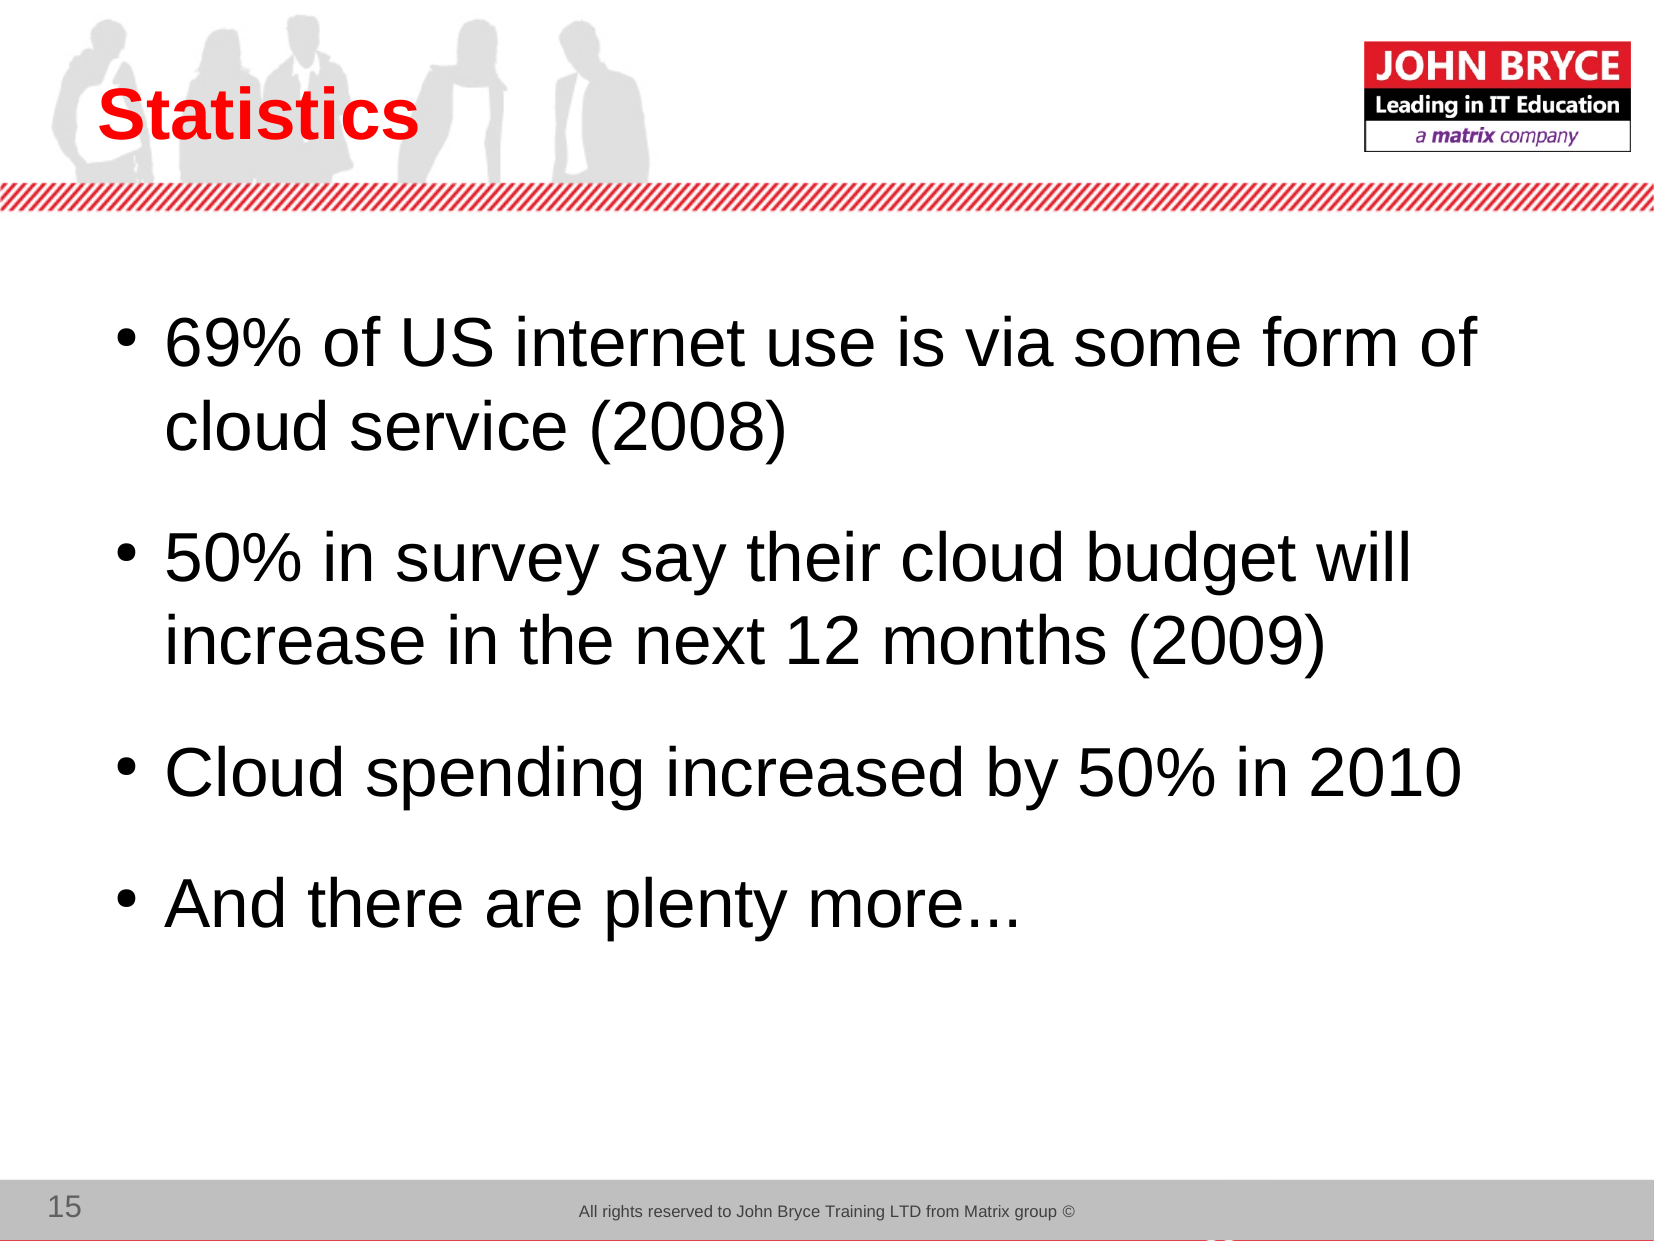

# Statistics
69% of US internet use is via some form of cloud service (2008)
50% in survey say their cloud budget will increase in the next 12 months (2009)
Cloud spending increased by 50% in 2010
And there are plenty more...